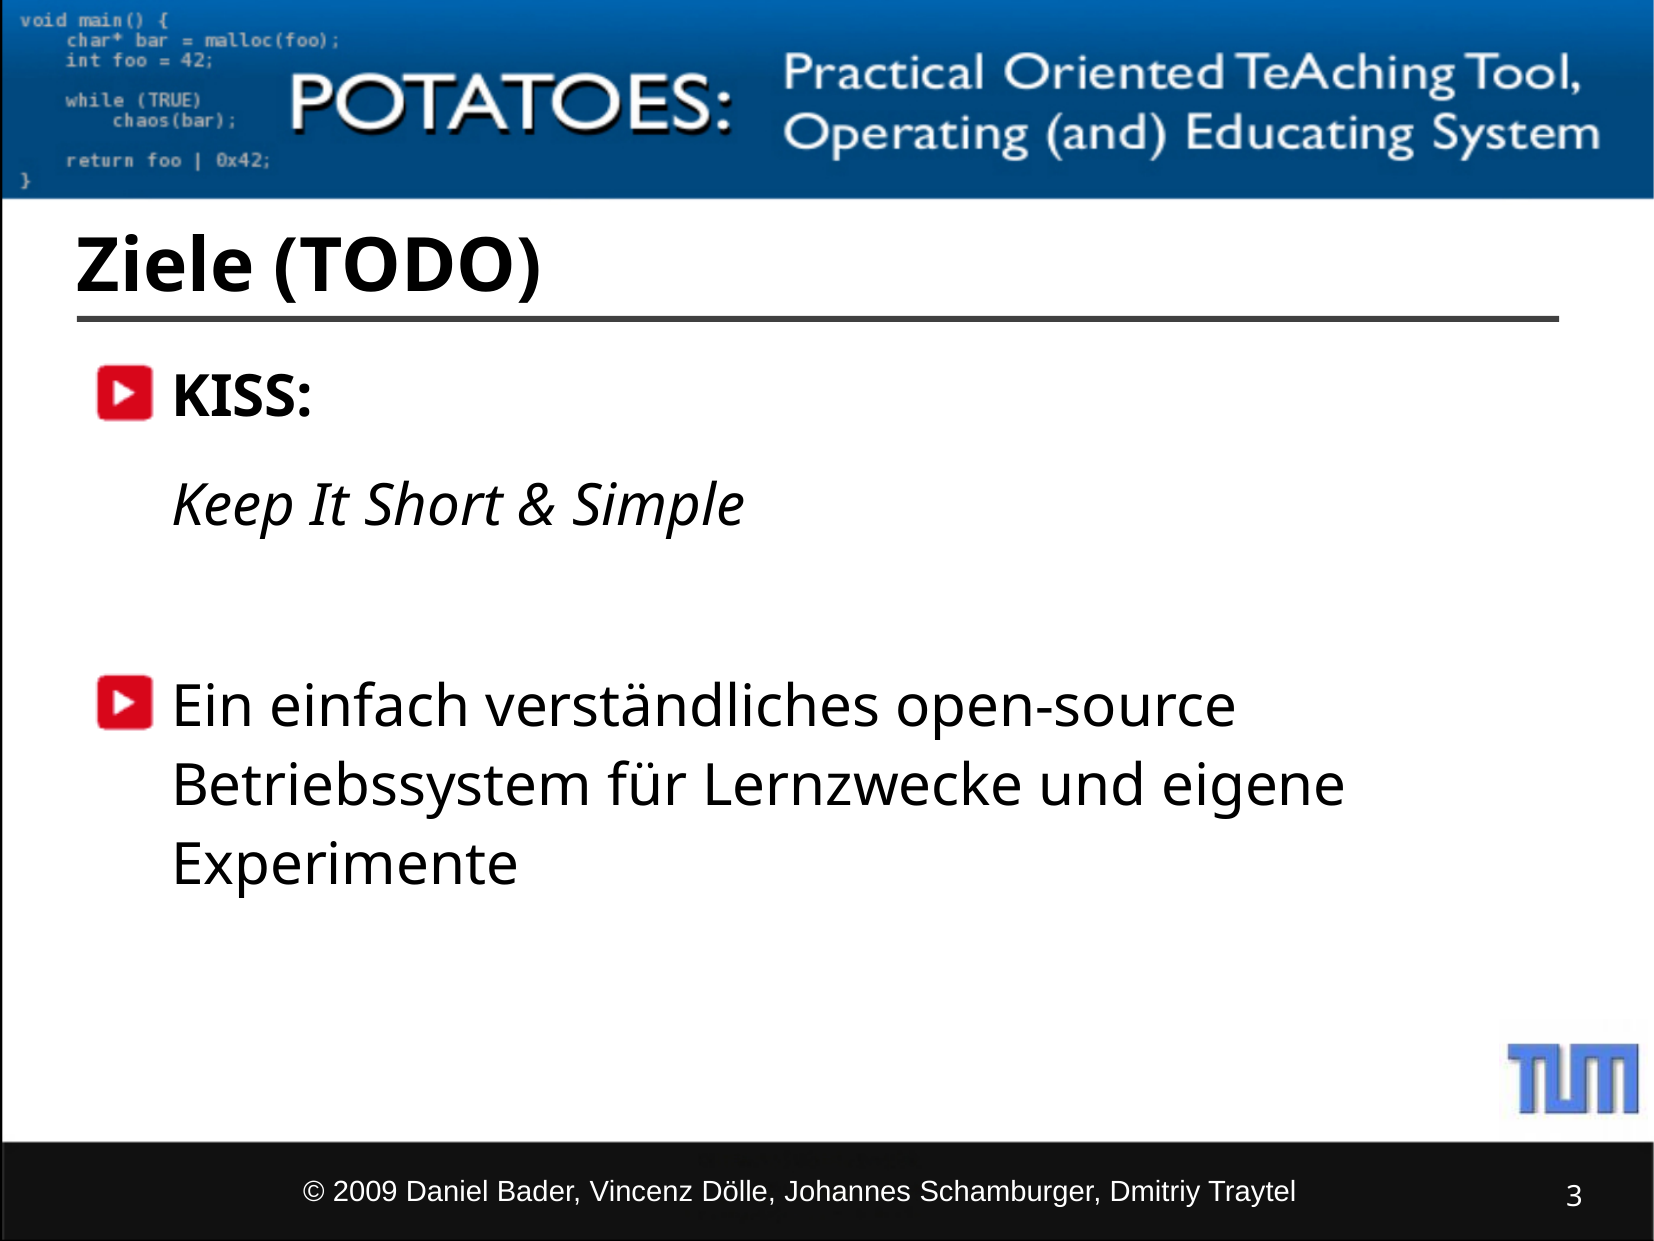

# Ziele (TODO)
KISS:
Keep It Short & Simple
Ein einfach verständliches open-source Betriebssystem für Lernzwecke und eigene Experimente
3